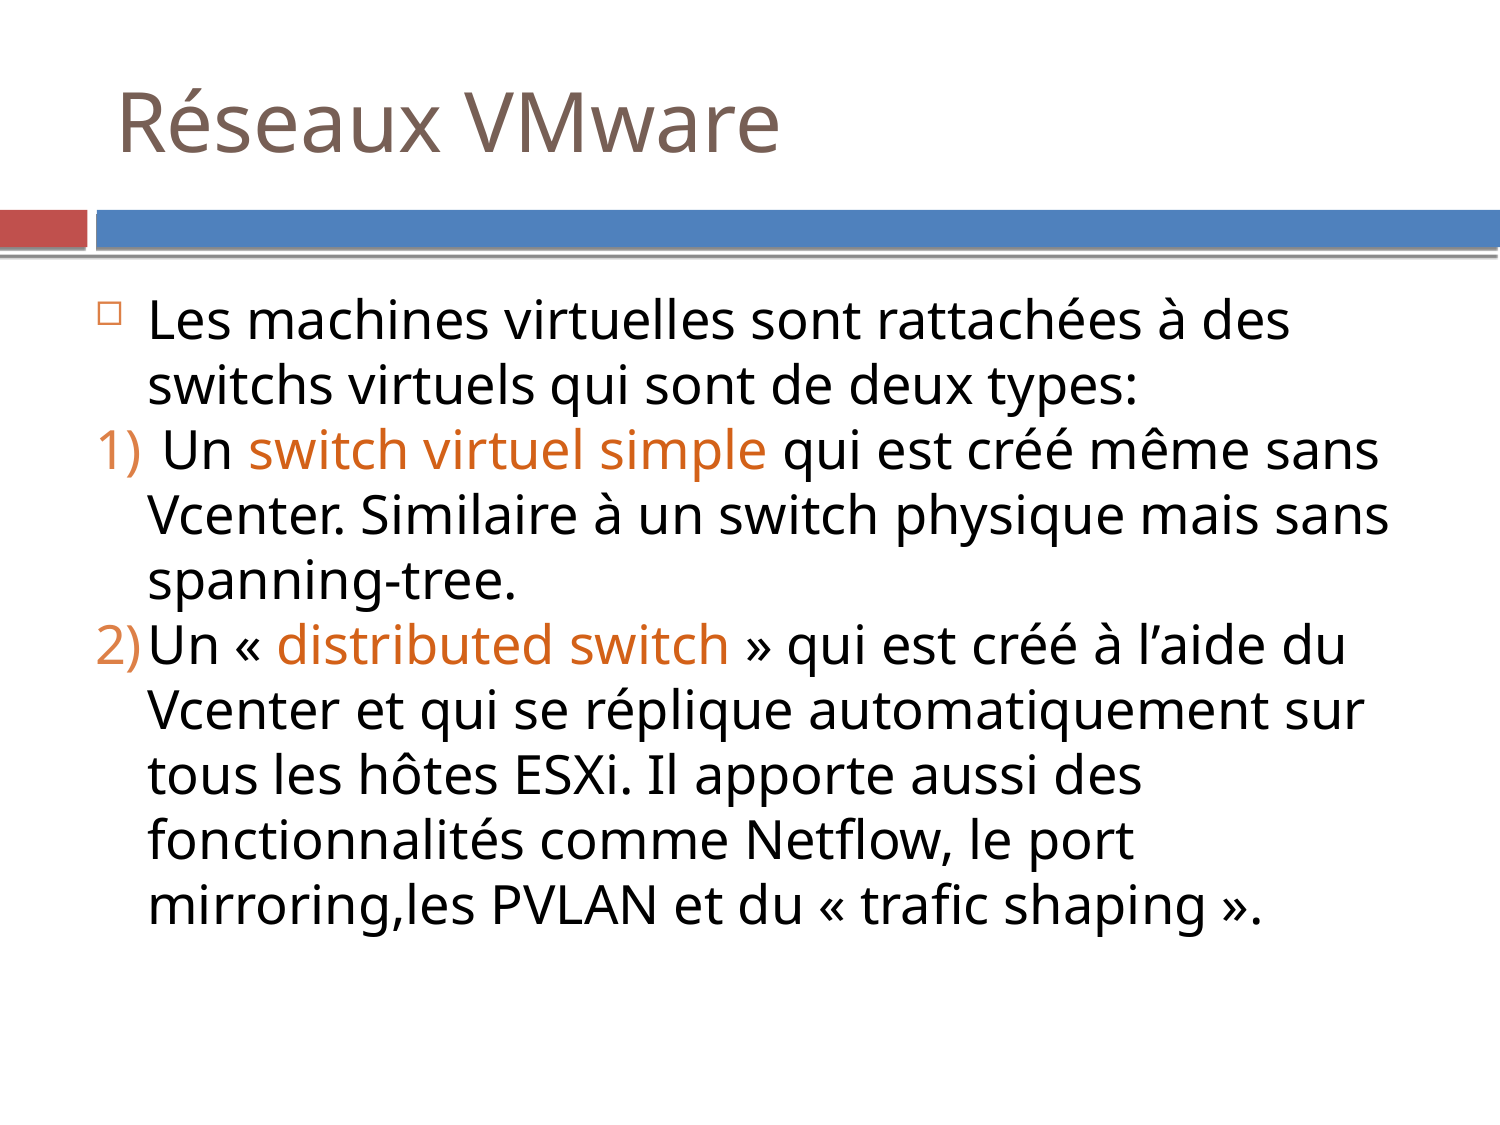

Réseaux VMware
Les machines virtuelles sont rattachées à des switchs virtuels qui sont de deux types:
 Un switch virtuel simple qui est créé même sans Vcenter. Similaire à un switch physique mais sans spanning-tree.
Un « distributed switch » qui est créé à l’aide du Vcenter et qui se réplique automatiquement sur tous les hôtes ESXi. Il apporte aussi des fonctionnalités comme Netflow, le port mirroring,les PVLAN et du « trafic shaping ».